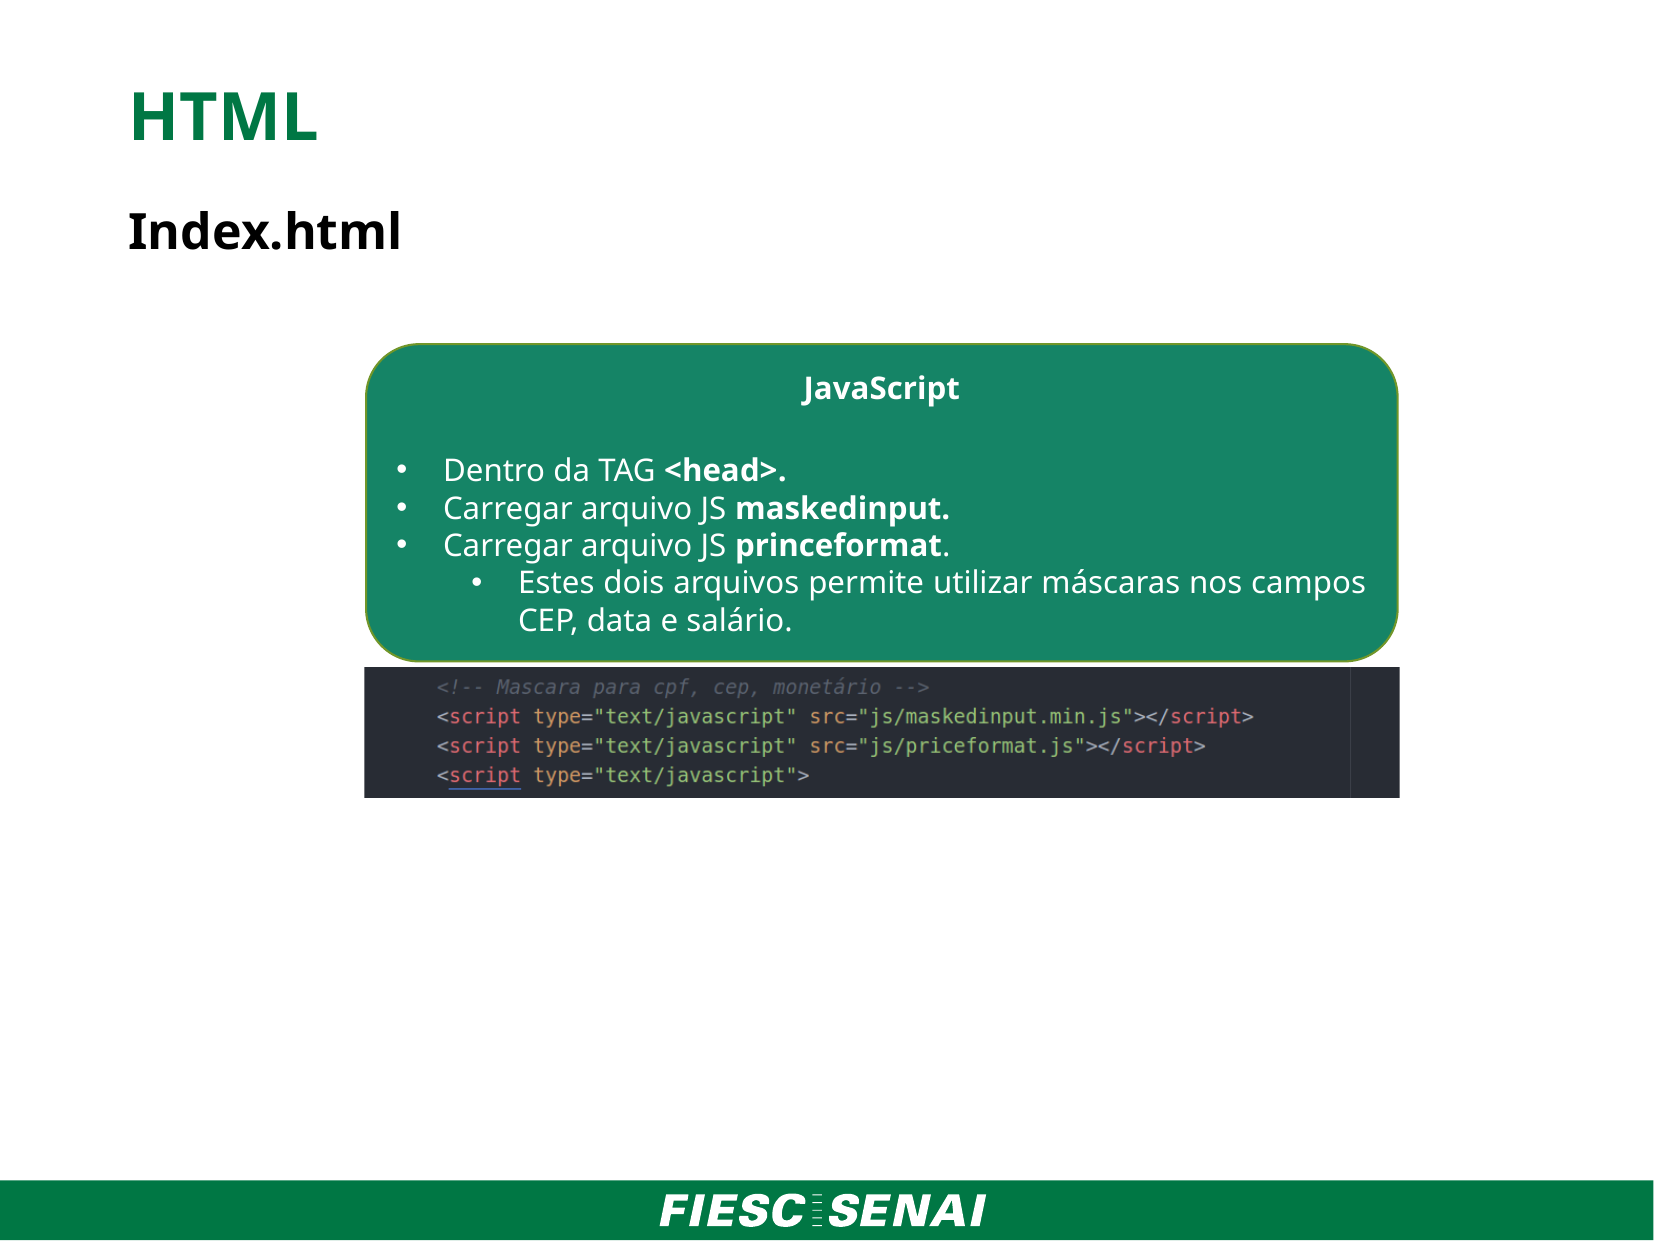

HTML
# Index.html
JavaScript
Dentro da TAG <head>.
Carregar arquivo JS maskedinput.
Carregar arquivo JS princeformat.
Estes dois arquivos permite utilizar máscaras nos campos CEP, data e salário.